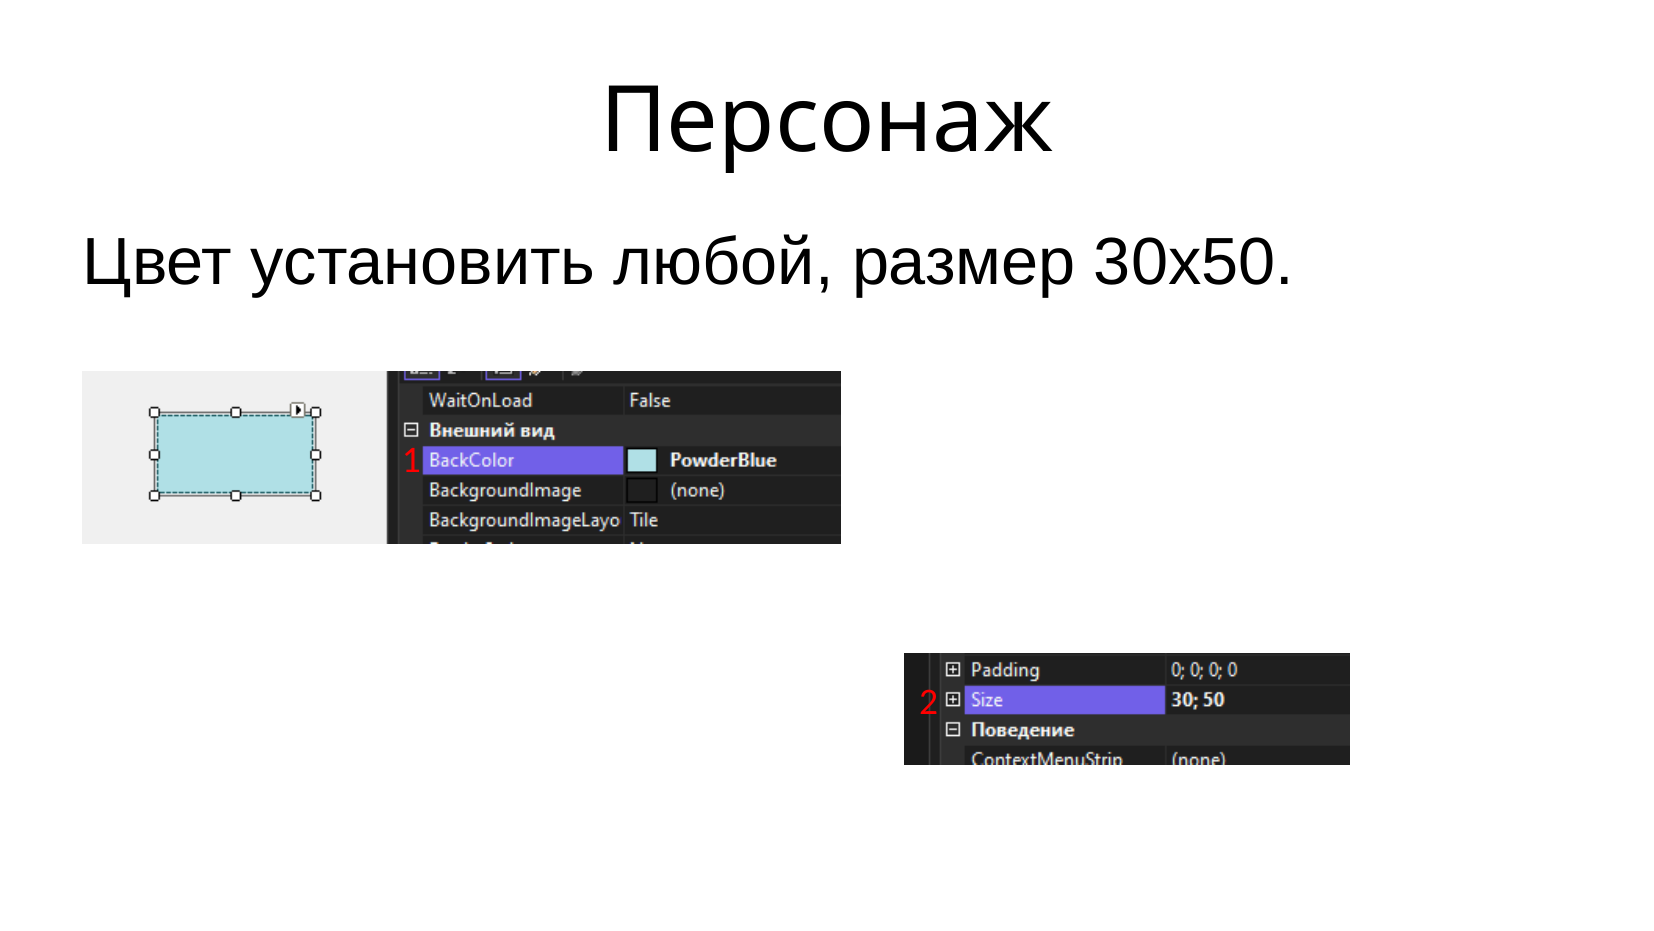

# Персонаж
Цвет установить любой, размер 30х50.
1
2